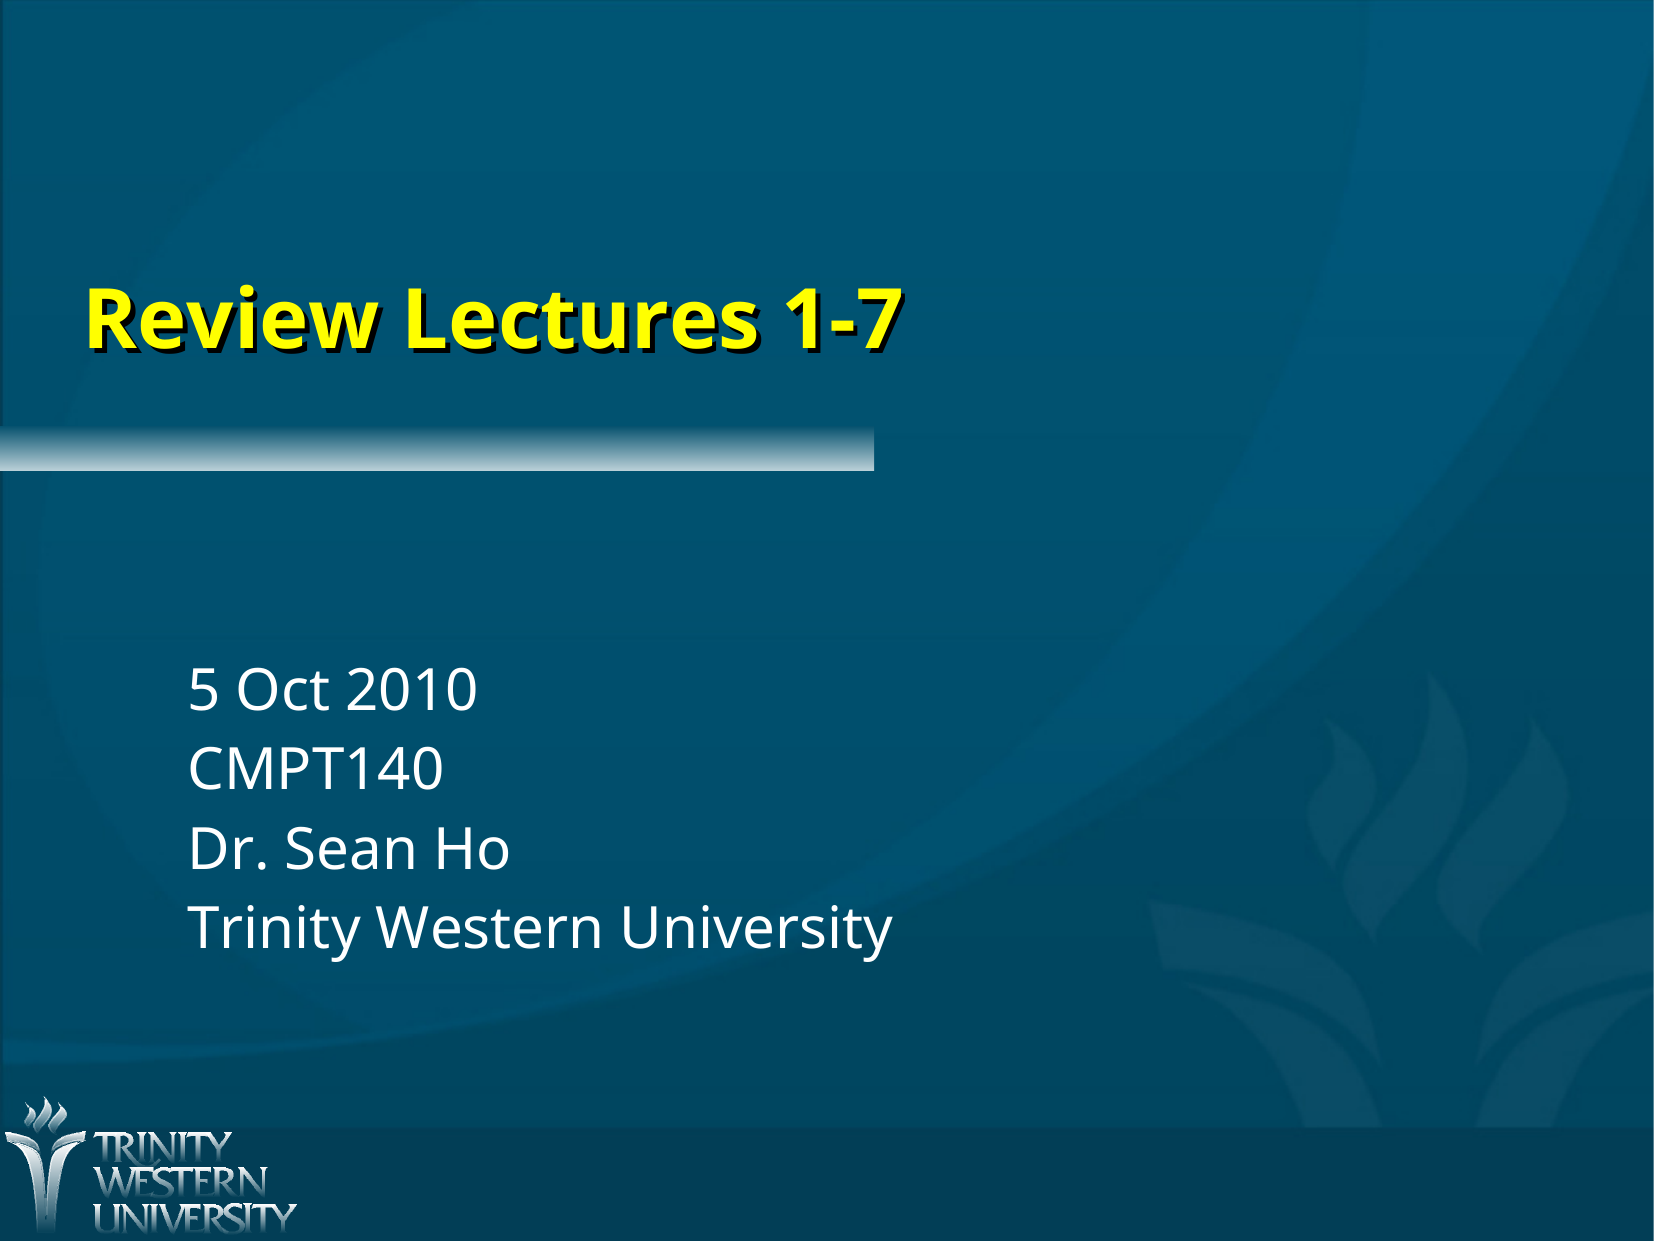

# Review Lectures 1-7
5 Oct 2010
CMPT140
Dr. Sean Ho
Trinity Western University